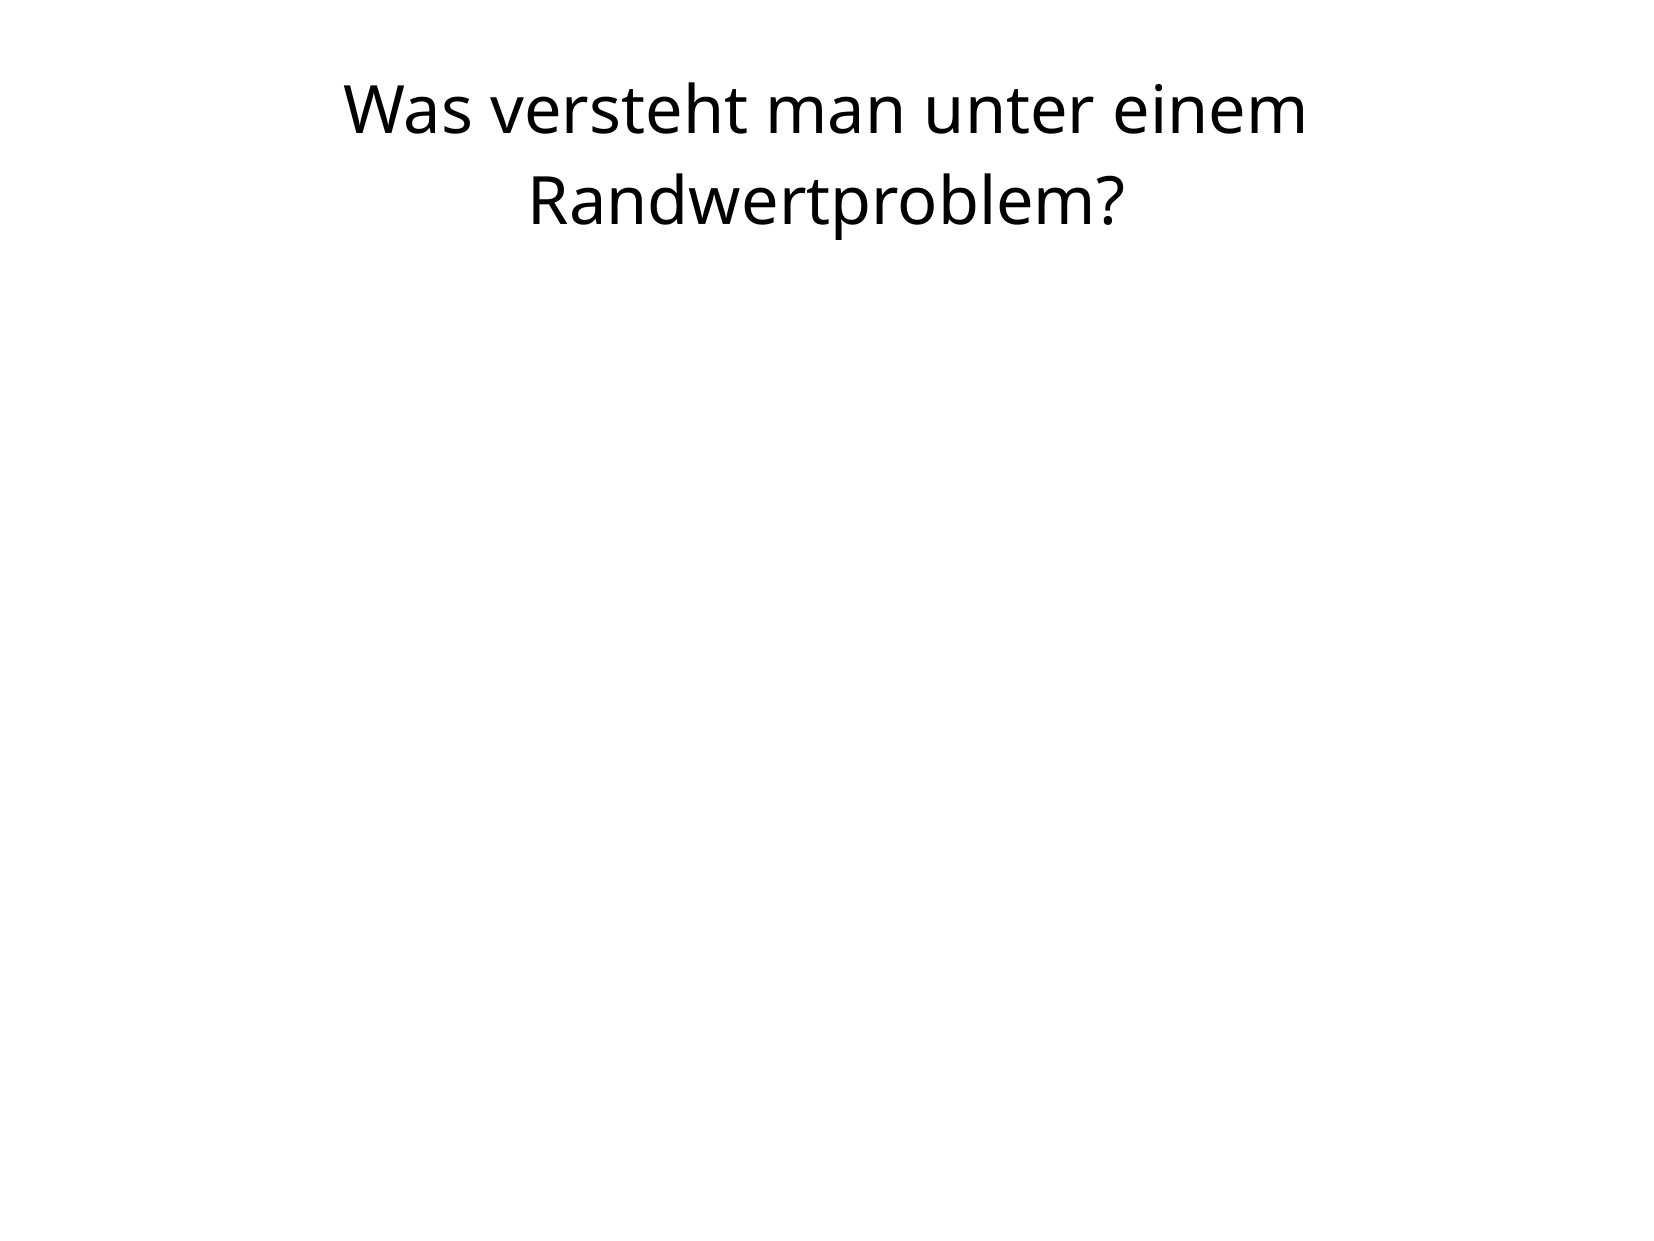

# Was versteht man unter einem Randwertproblem?